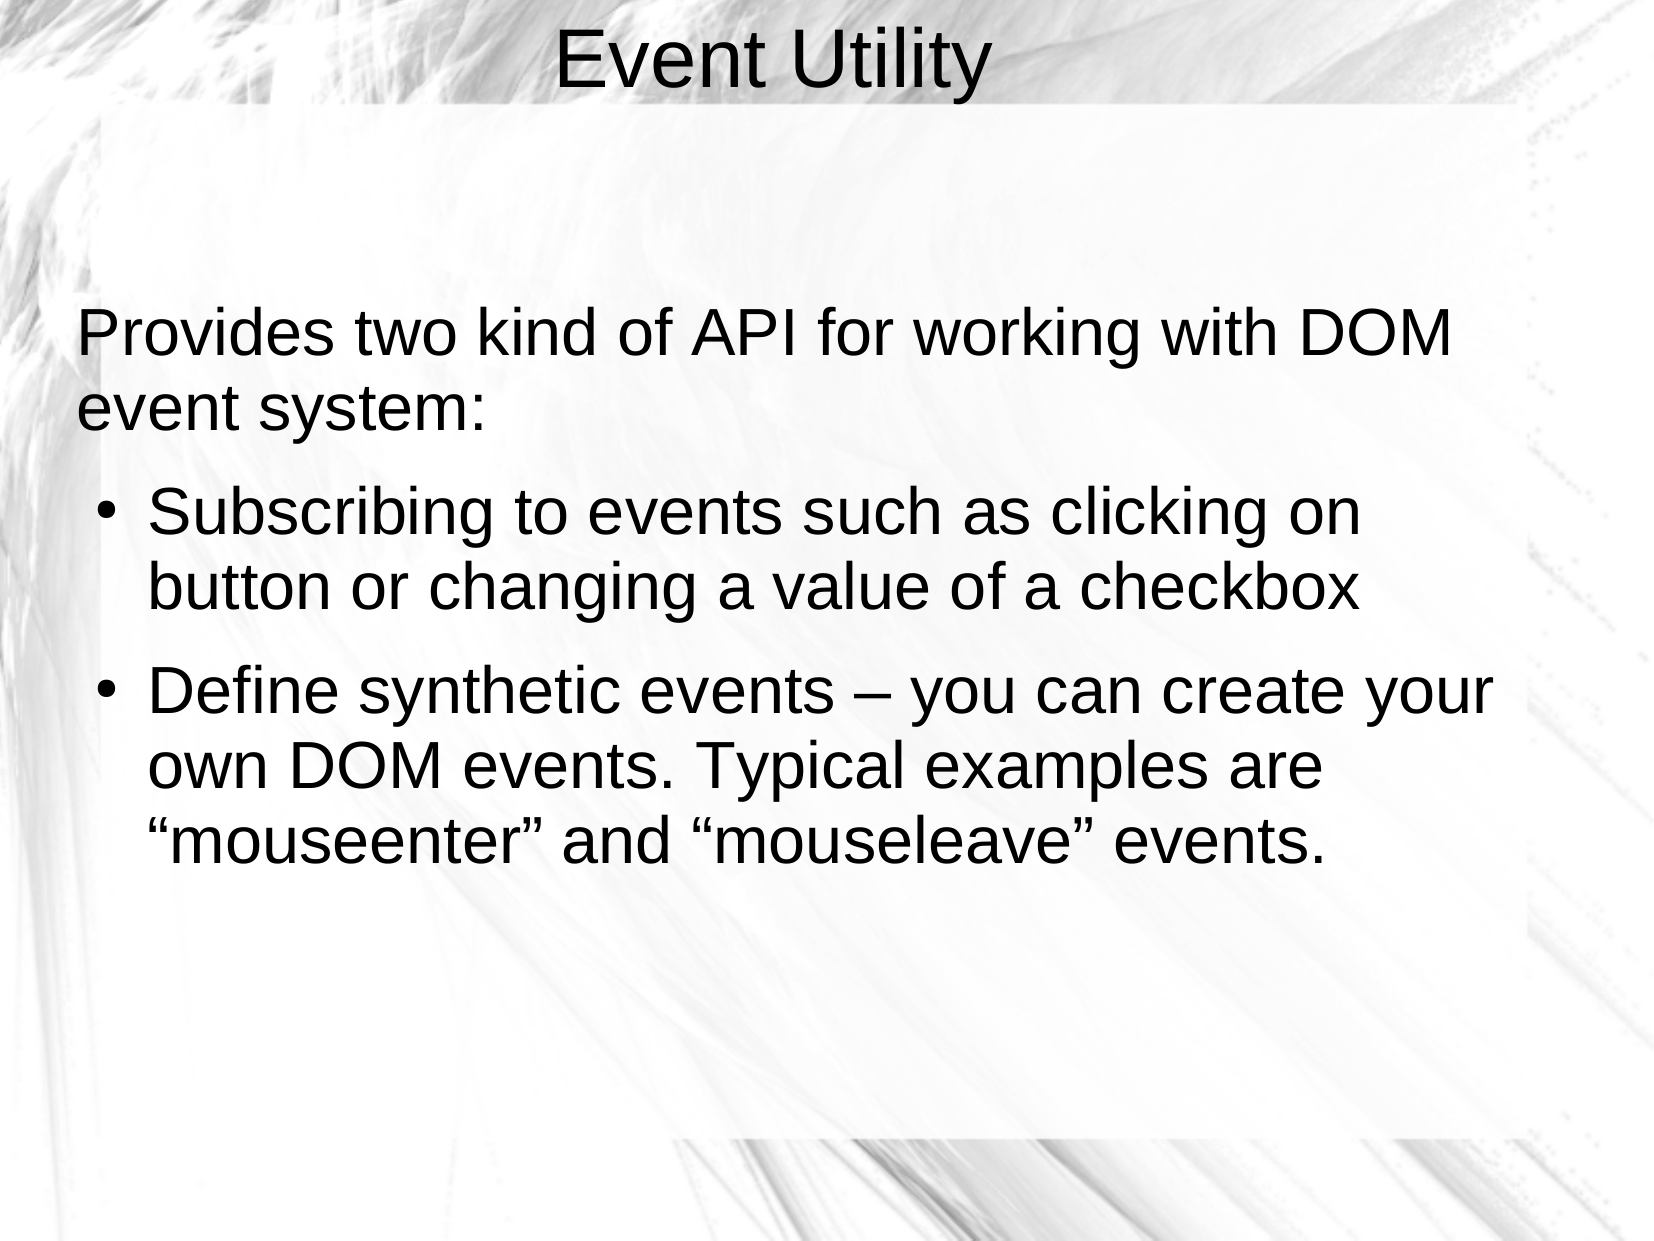

# Event Utility
Provides two kind of API for working with DOM event system:
Subscribing to events such as clicking on button or changing a value of a checkbox
Define synthetic events – you can create your own DOM events. Typical examples are “mouseenter” and “mouseleave” events.